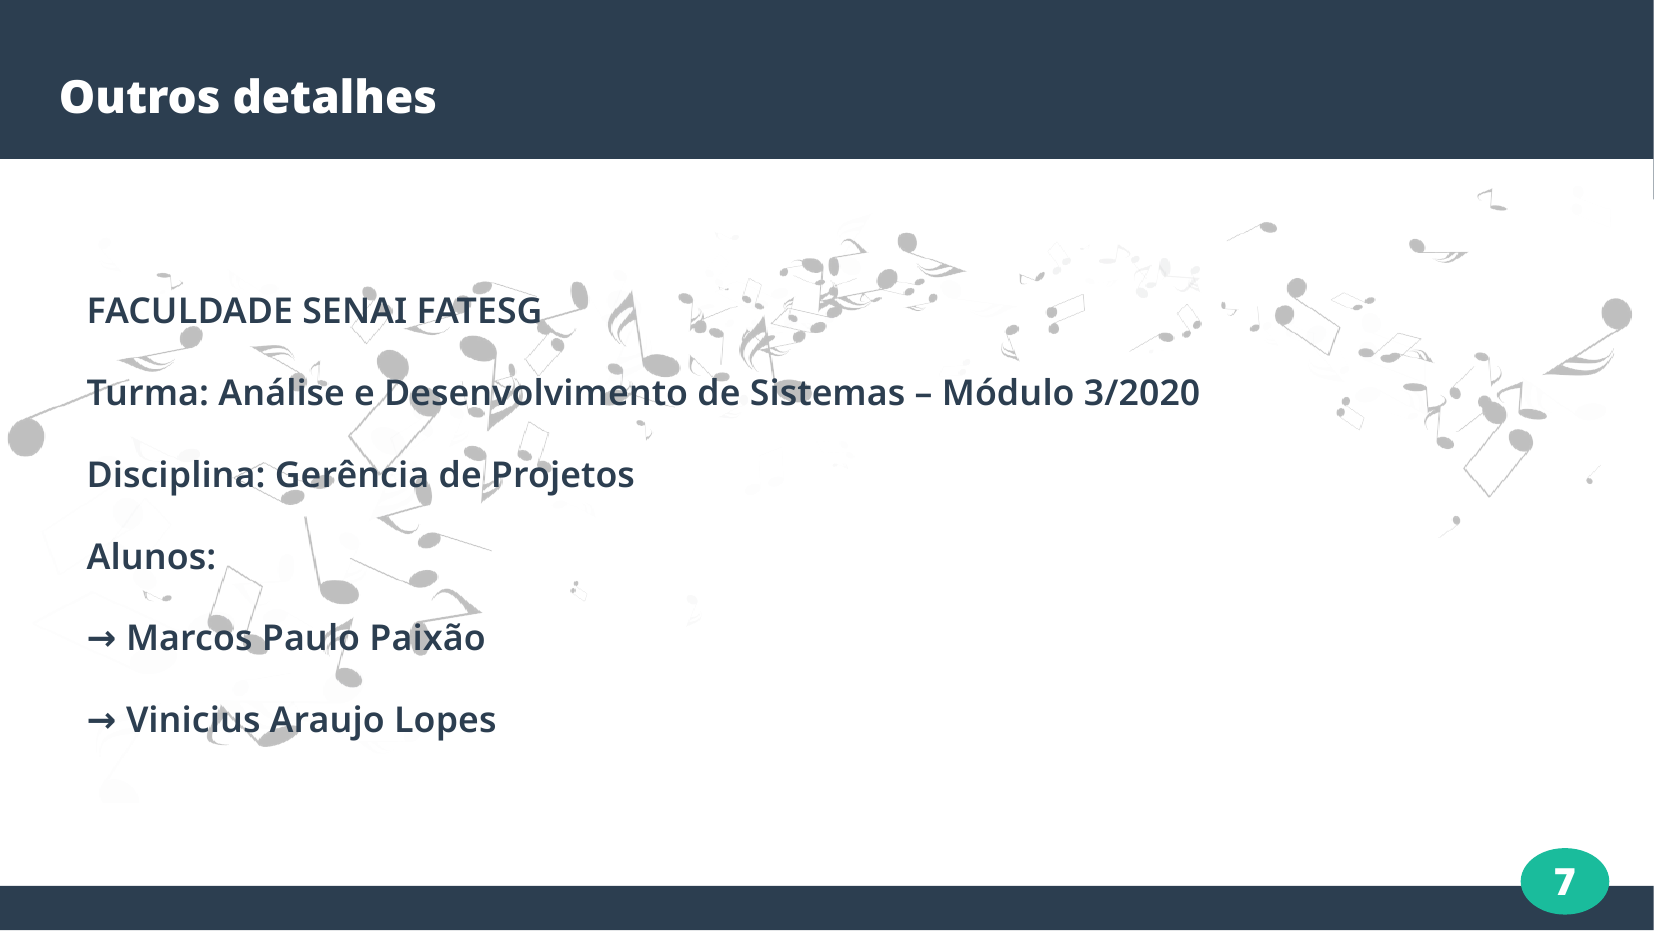

# Outros detalhes
FACULDADE SENAI FATESG
Turma: Análise e Desenvolvimento de Sistemas – Módulo 3/2020
Disciplina: Gerência de Projetos
Alunos:
→ Marcos Paulo Paixão
→ Vinicius Araujo Lopes
7